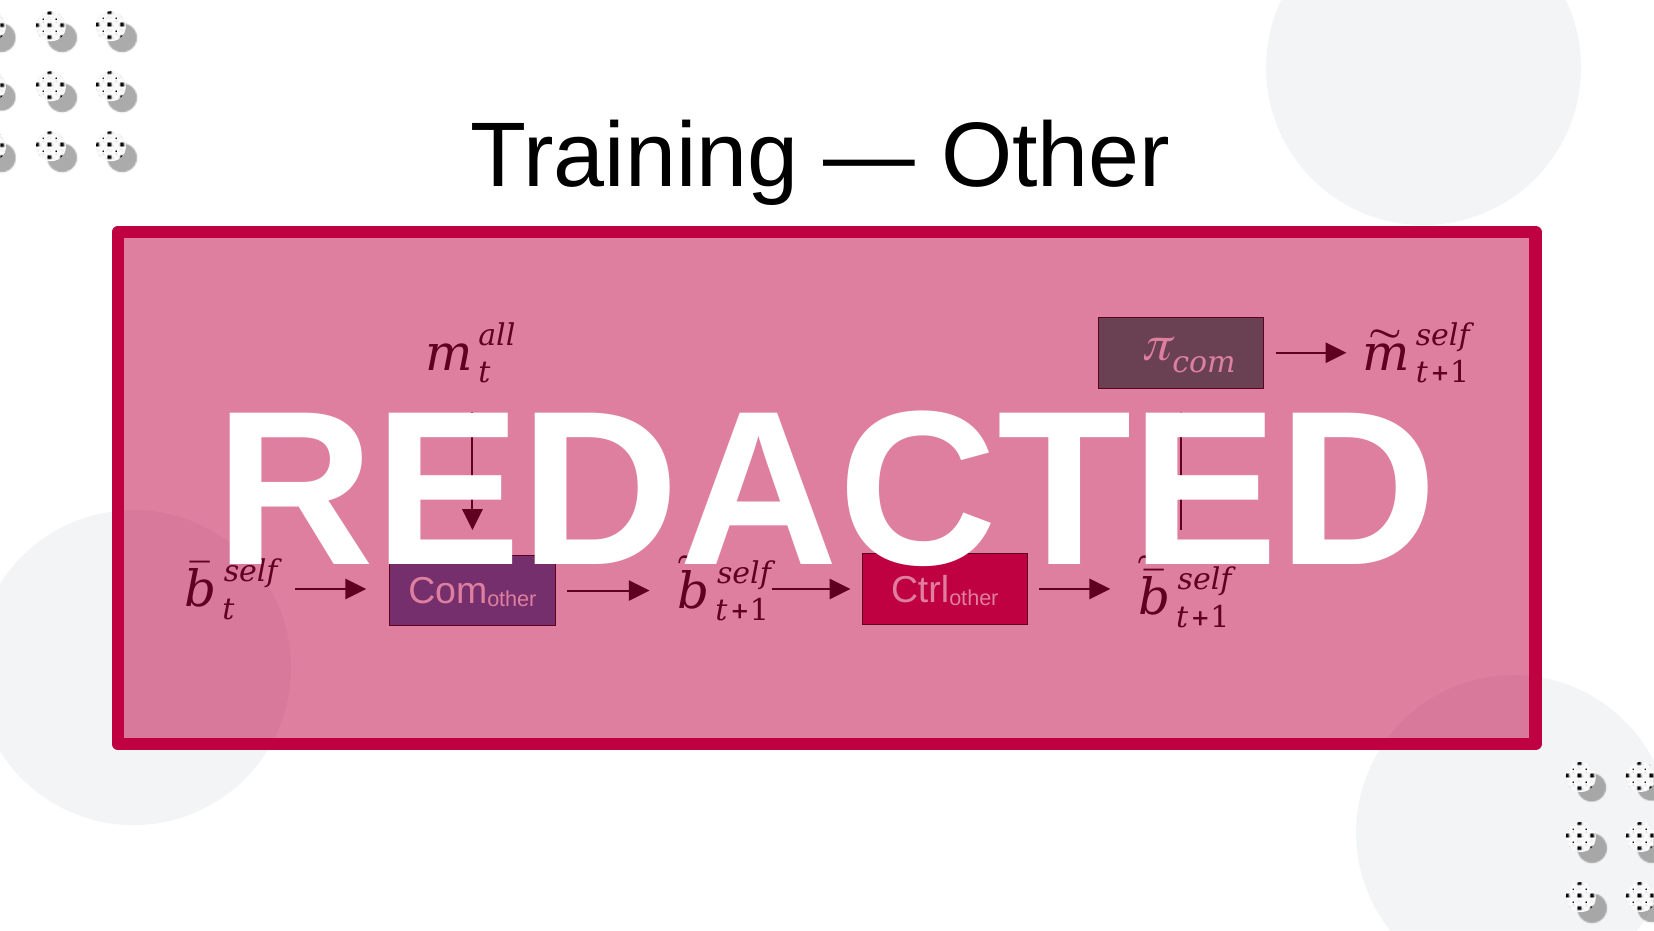

# Training — Other
REDACTED
Ctrlother
Comother